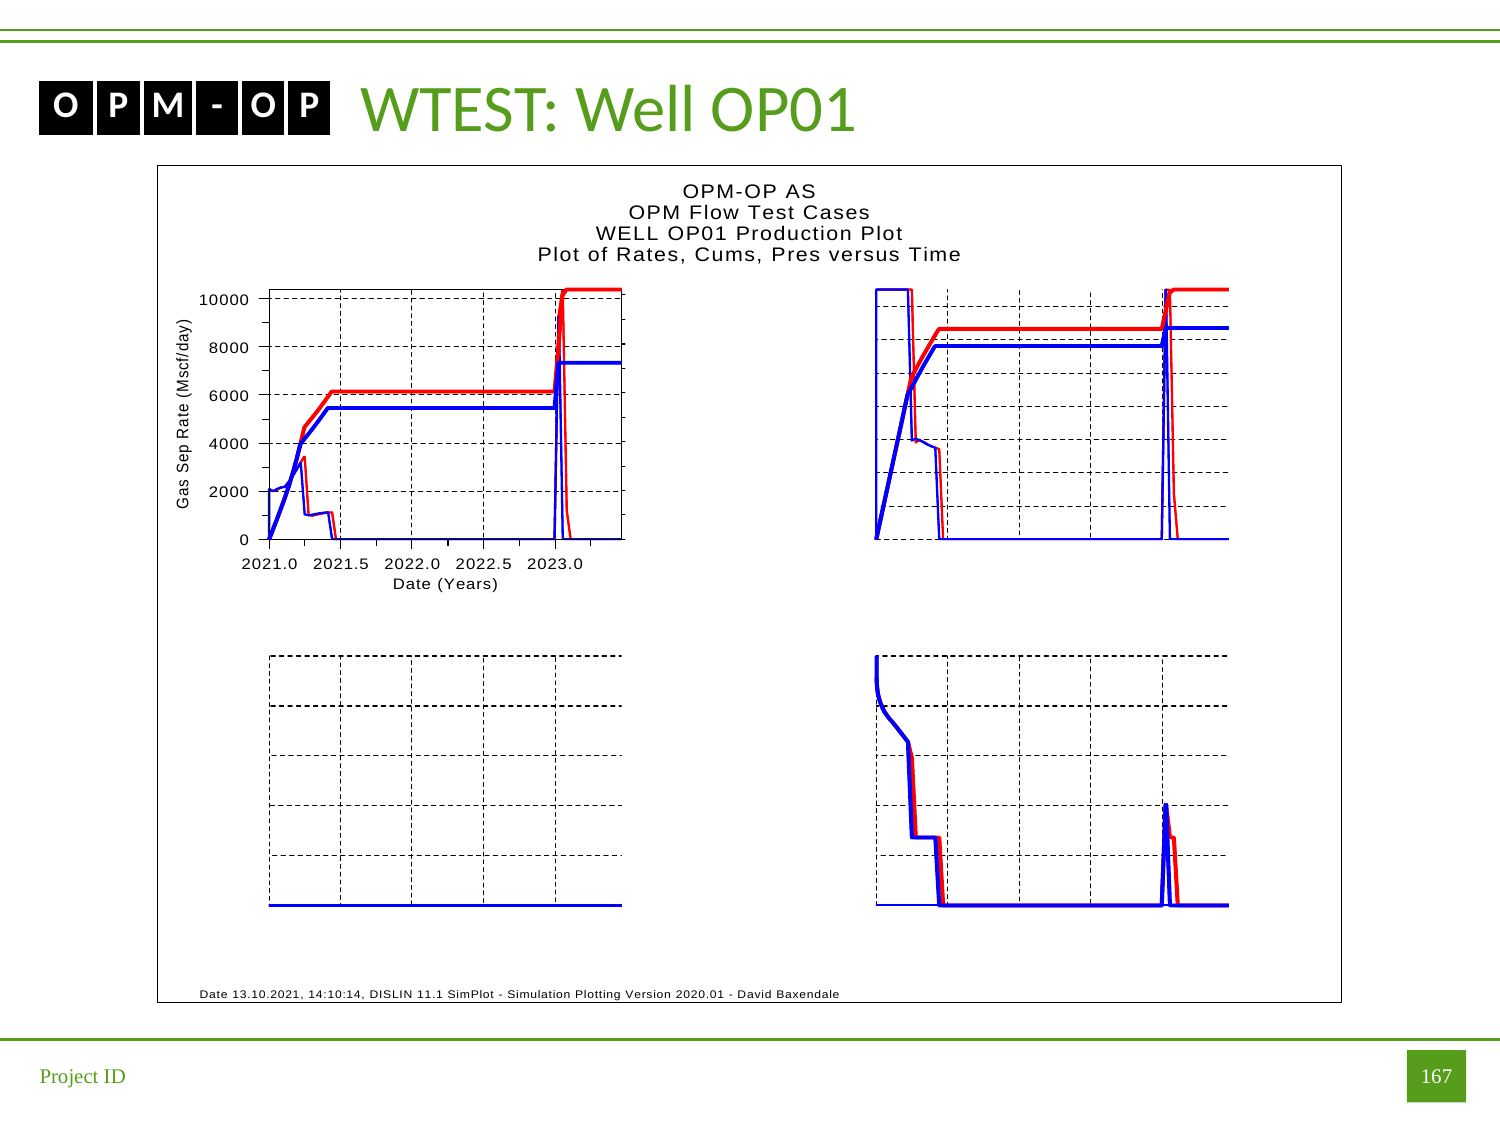

# WTEST: well OP01
Project ID
167